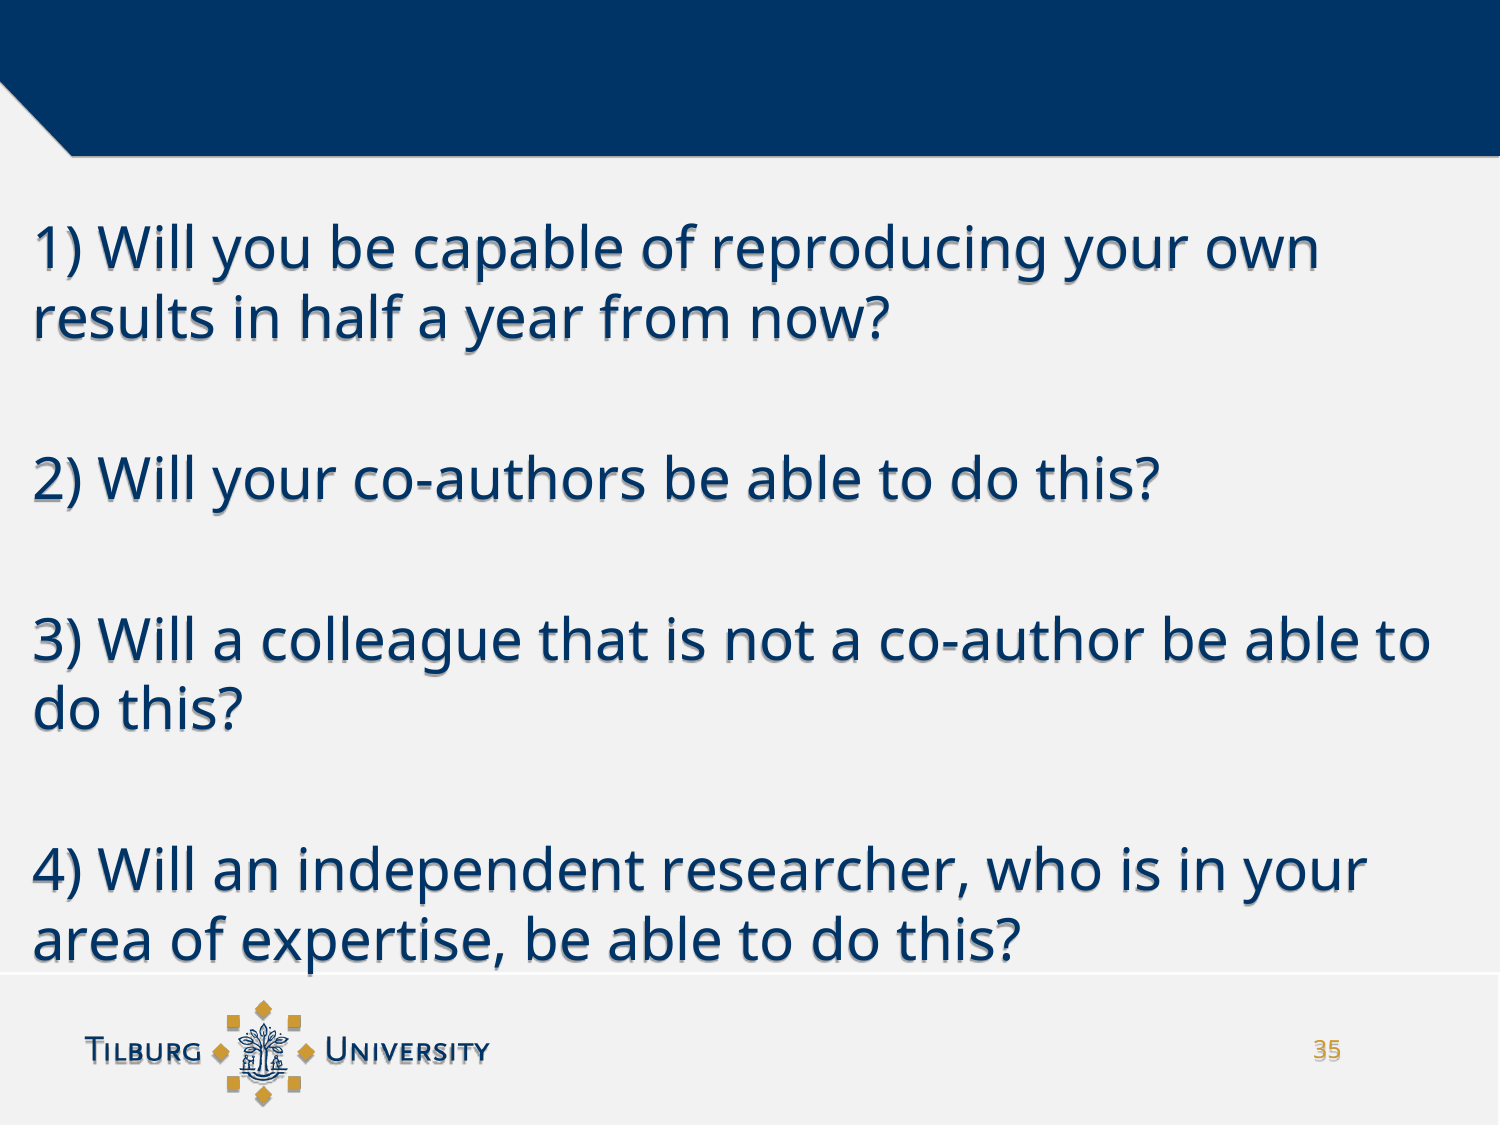

#
1) Will you be capable of reproducing your own results in half a year from now?
2) Will your co-authors be able to do this?
3) Will a colleague that is not a co-author be able to do this?
4) Will an independent researcher, who is in your area of expertise, be able to do this?